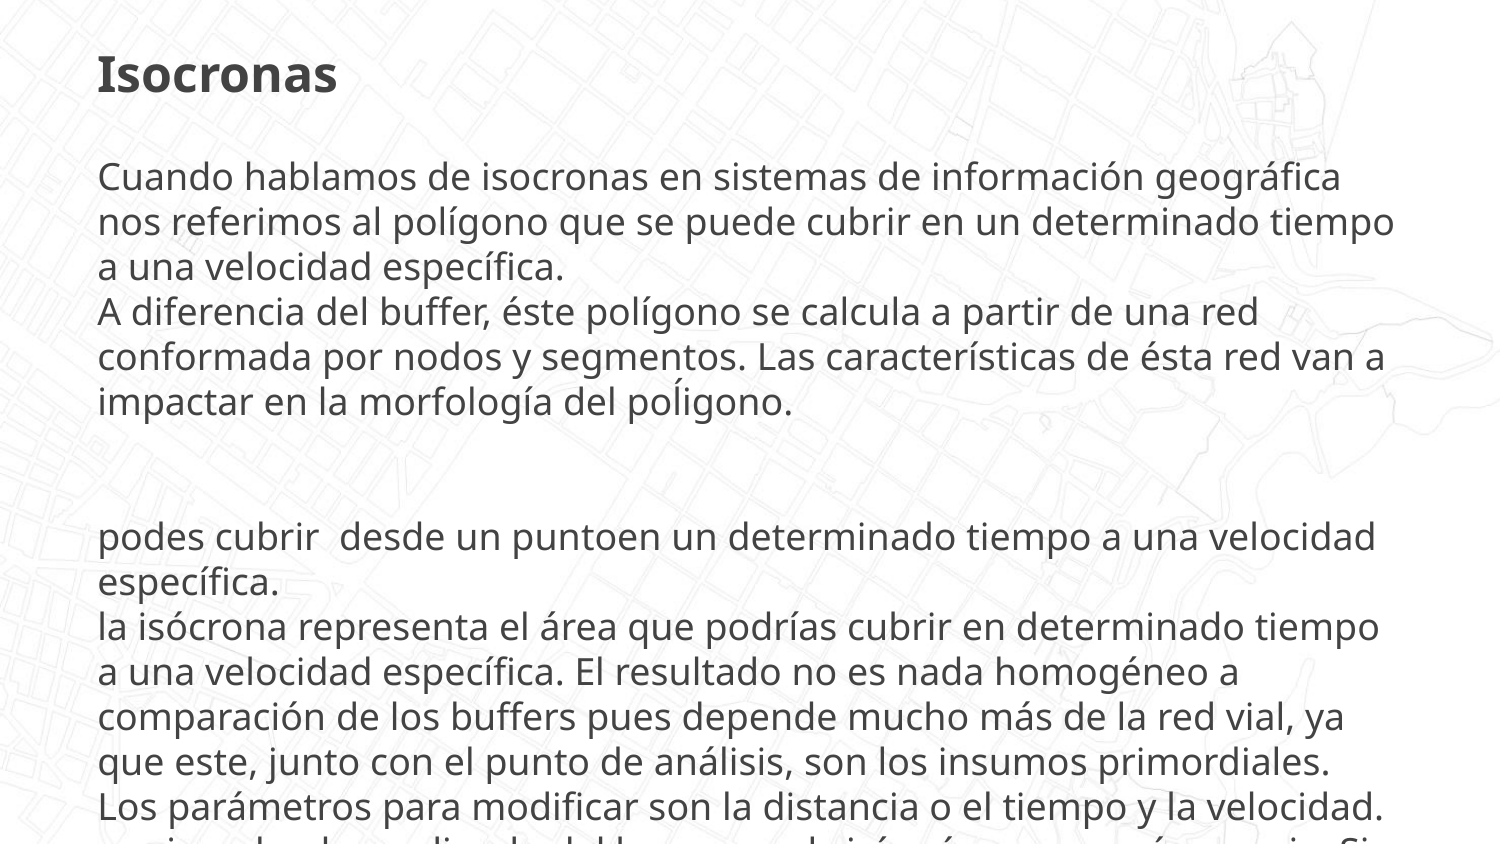

Isocronas
Cuando hablamos de isocronas en sistemas de información geográfica nos referimos al polígono que se puede cubrir en un determinado tiempo a una velocidad específica.
A diferencia del buffer, éste polígono se calcula a partir de una red conformada por nodos y segmentos. Las características de ésta red van a impactar en la morfología del poĺigono.
podes cubrir desde un puntoen un determinado tiempo a una velocidad específica.
la isócrona representa el área que podrías cubrir en determinado tiempo a una velocidad específica. El resultado no es nada homogéneo a comparación de los buffers pues depende mucho más de la red vial, ya que este, junto con el punto de análisis, son los insumos primordiales. Los parámetros para modificar son la distancia o el tiempo y la velocidad.
or ejemplo, dependiendo del lugar se cubrirá más o menos área a pie. Si bien la velocidad promedio variará dependiendo de la edad, la condición física e incluso por factores culturales para los siguientes ejemplos se usó una velocidad de 4.5 km/h o bien 1.25 m/s.